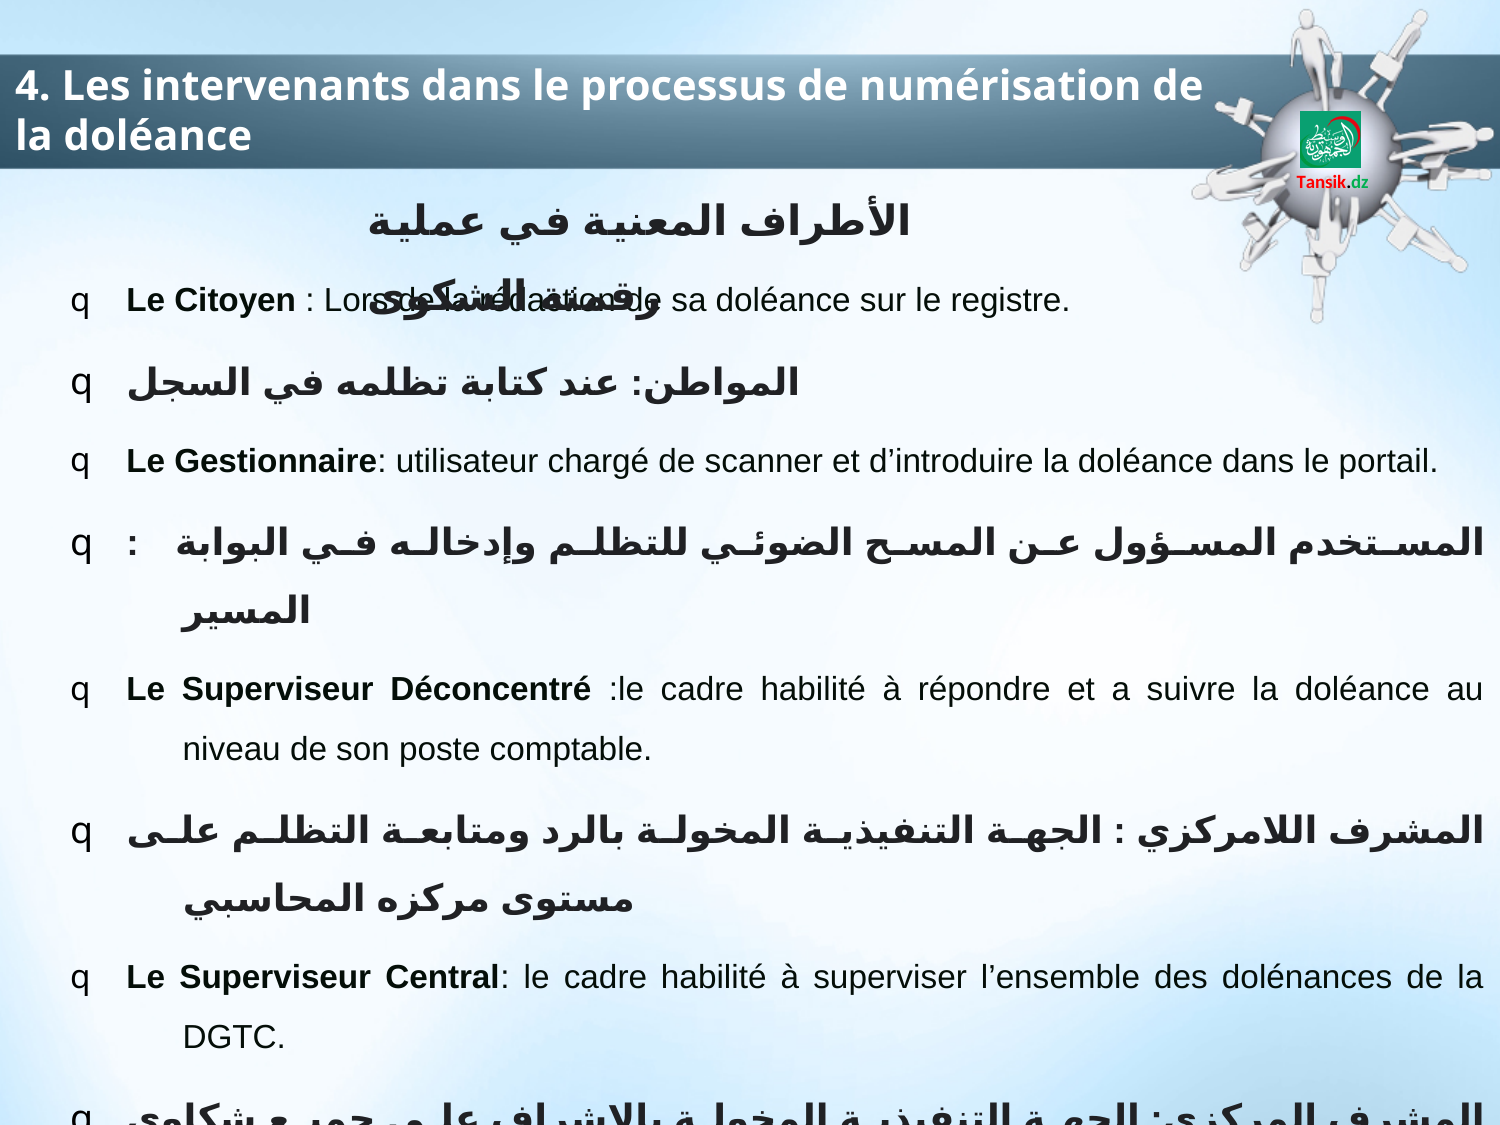

# 4. Les intervenants dans le processus de numérisation de la doléance
الأطراف المعنية في عملية رقمنة الشكوى
Tansik.dz
Le Citoyen : Lors de la rédaction de sa doléance sur le registre.
المواطن: عند كتابة تظلمه في السجل
Le Gestionnaire: utilisateur chargé de scanner et d’introduire la doléance dans le portail.
المستخدم المسؤول عن المسح الضوئي للتظلم وإدخاله في البوابة : المسير
Le Superviseur Déconcentré :le cadre habilité à répondre et a suivre la doléance au niveau de son poste comptable.
المشرف اللامركزي : الجهة التنفيذية المخولة بالرد ومتابعة التظلم على مستوى مركزه المحاسبي
Le Superviseur Central: le cadre habilité à superviser l’ensemble des dolénances de la DGTC.
المشرف المركزي: الجهة التنفيذية المخولة بالإشراف على جميع شكاوى المديرية العامة للخزينة و المحاسبة.